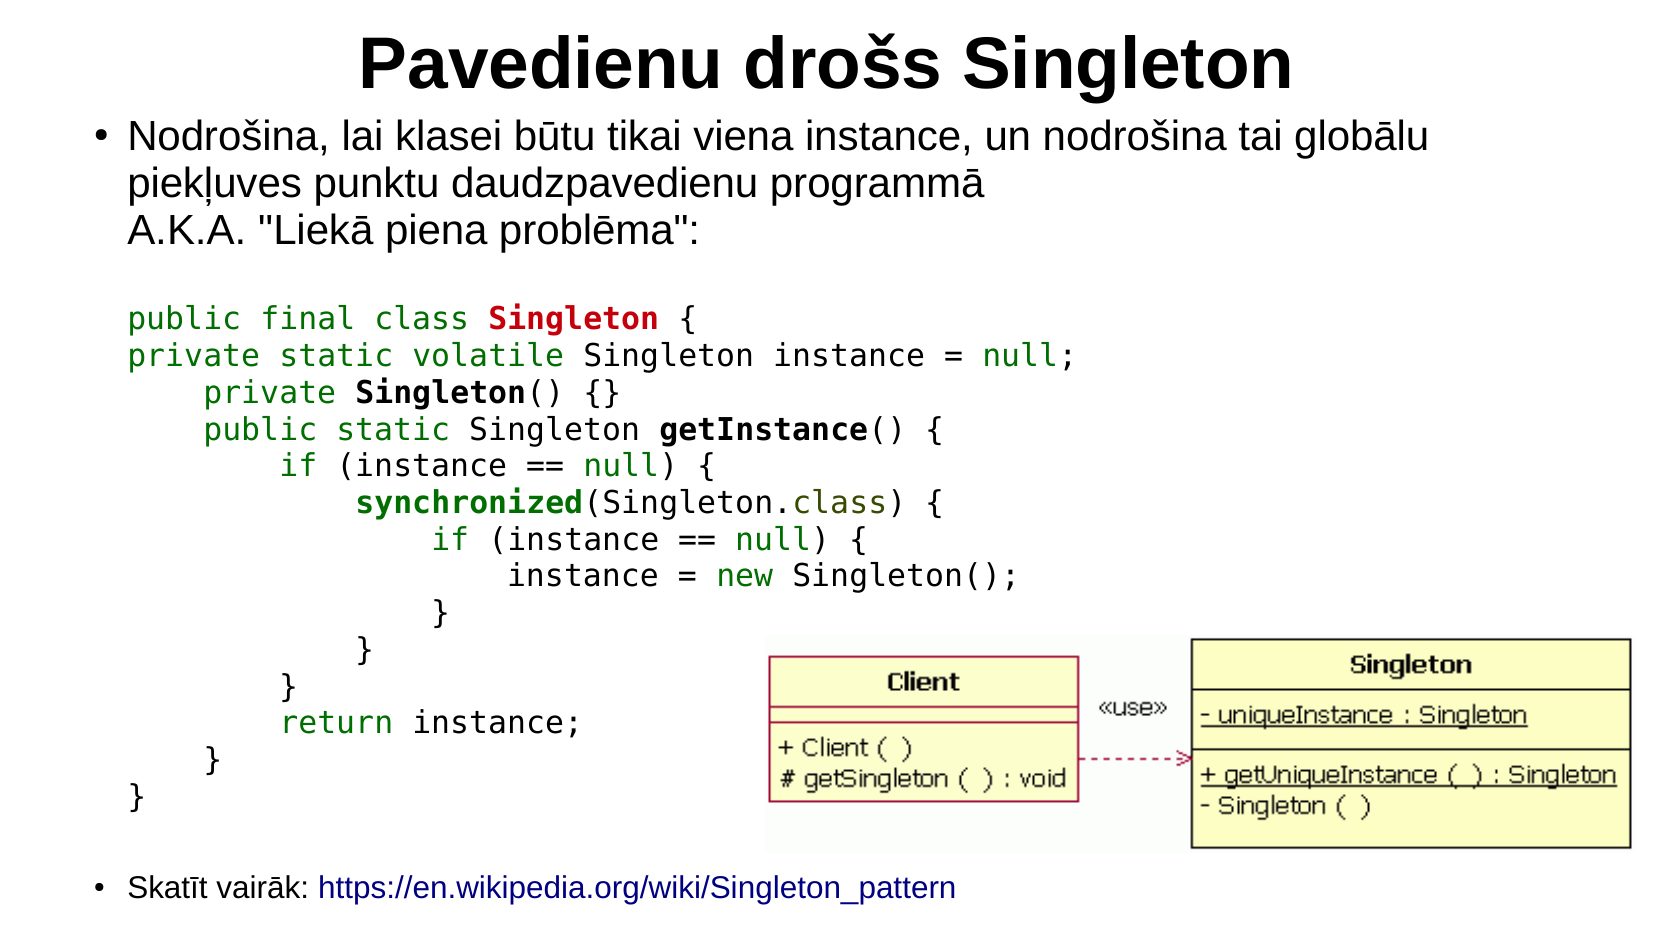

# Pavedienu drošs Singleton
Nodrošina, lai klasei būtu tikai viena instance, un nodrošina tai globālu piekļuves punktu daudzpavedienu programmā
A.K.A. "Liekā piena problēma":
public final class Singleton {
private static volatile Singleton instance = null;
 private Singleton() {}
 public static Singleton getInstance() {
 if (instance == null) {
 synchronized(Singleton.class) {
 if (instance == null) {
 instance = new Singleton();
 }
 }
 }
 return instance;
 }
}
Skatīt vairāk: https://en.wikipedia.org/wiki/Singleton_pattern